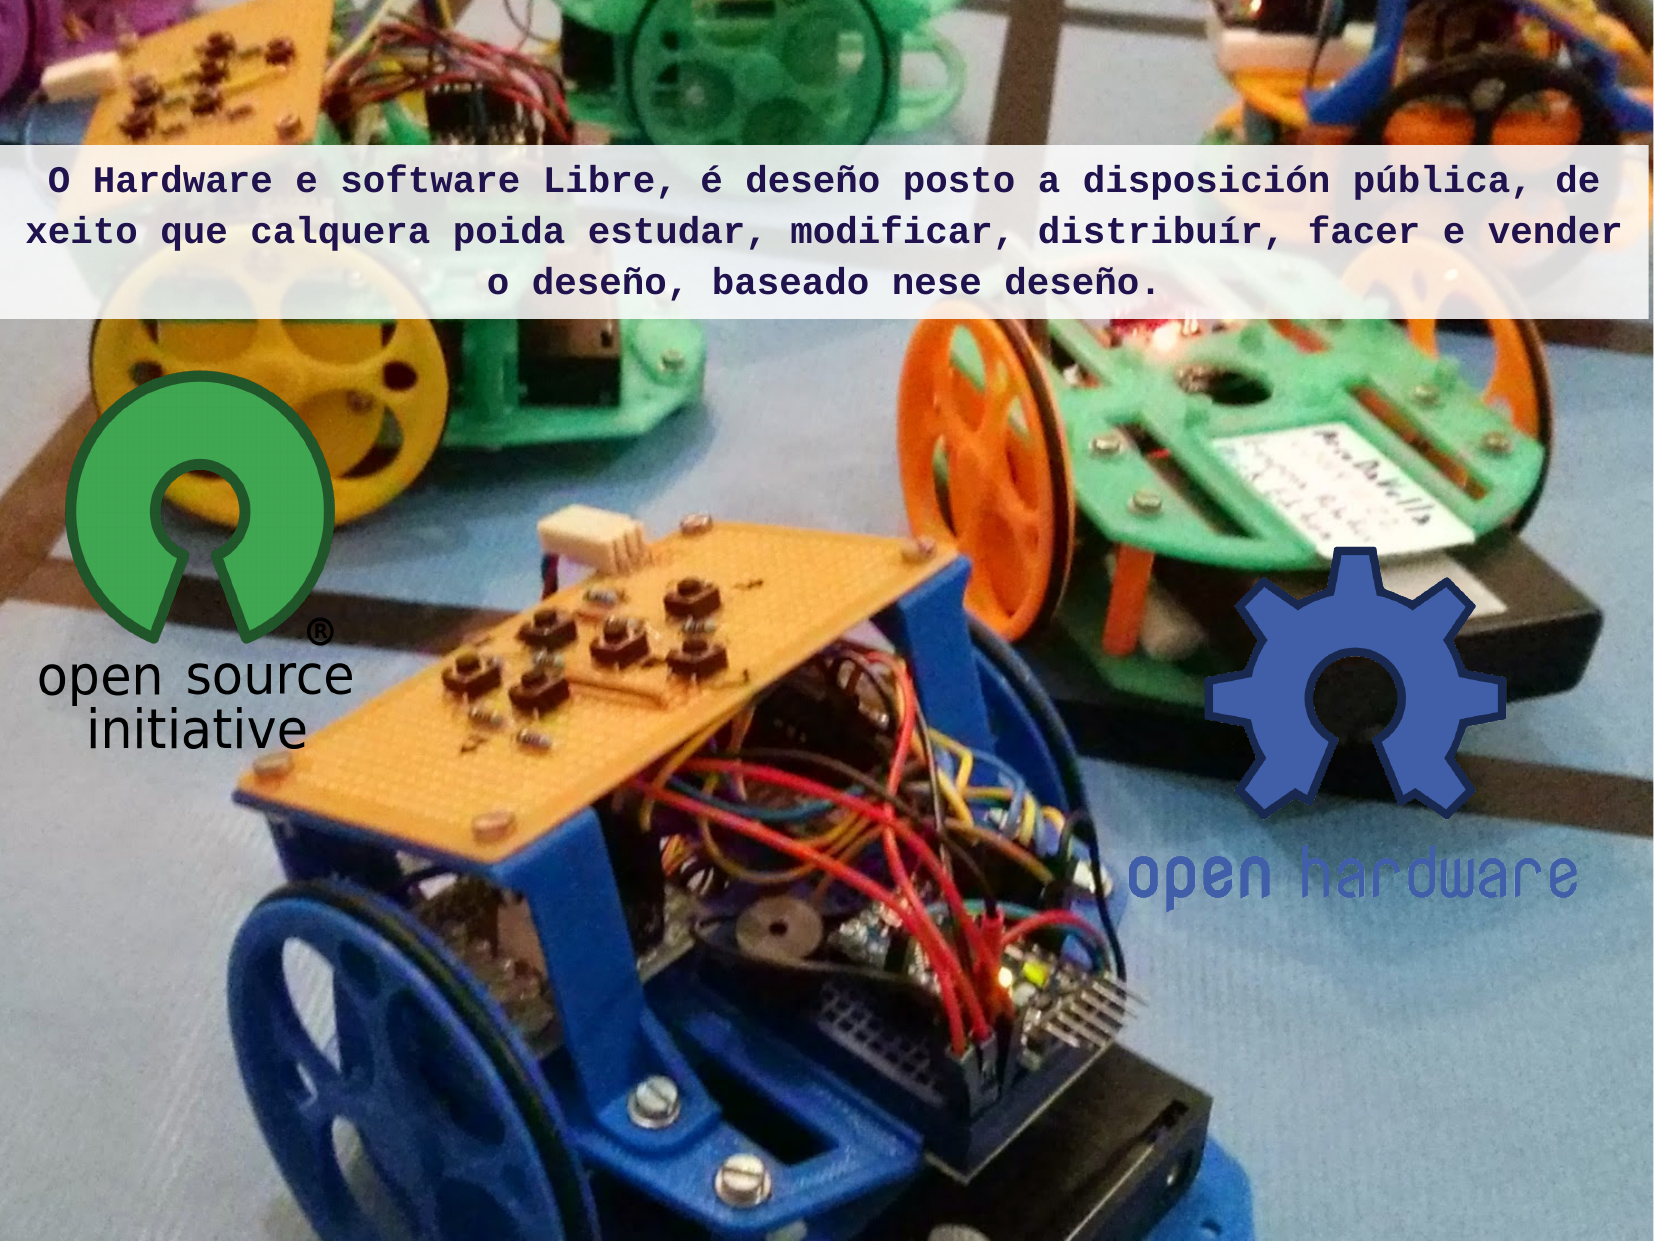

O Hardware e software Libre, é deseño posto a disposición pública, de xeito que calquera poida estudar, modificar, distribuír, facer e vender o deseño, baseado nese deseño.